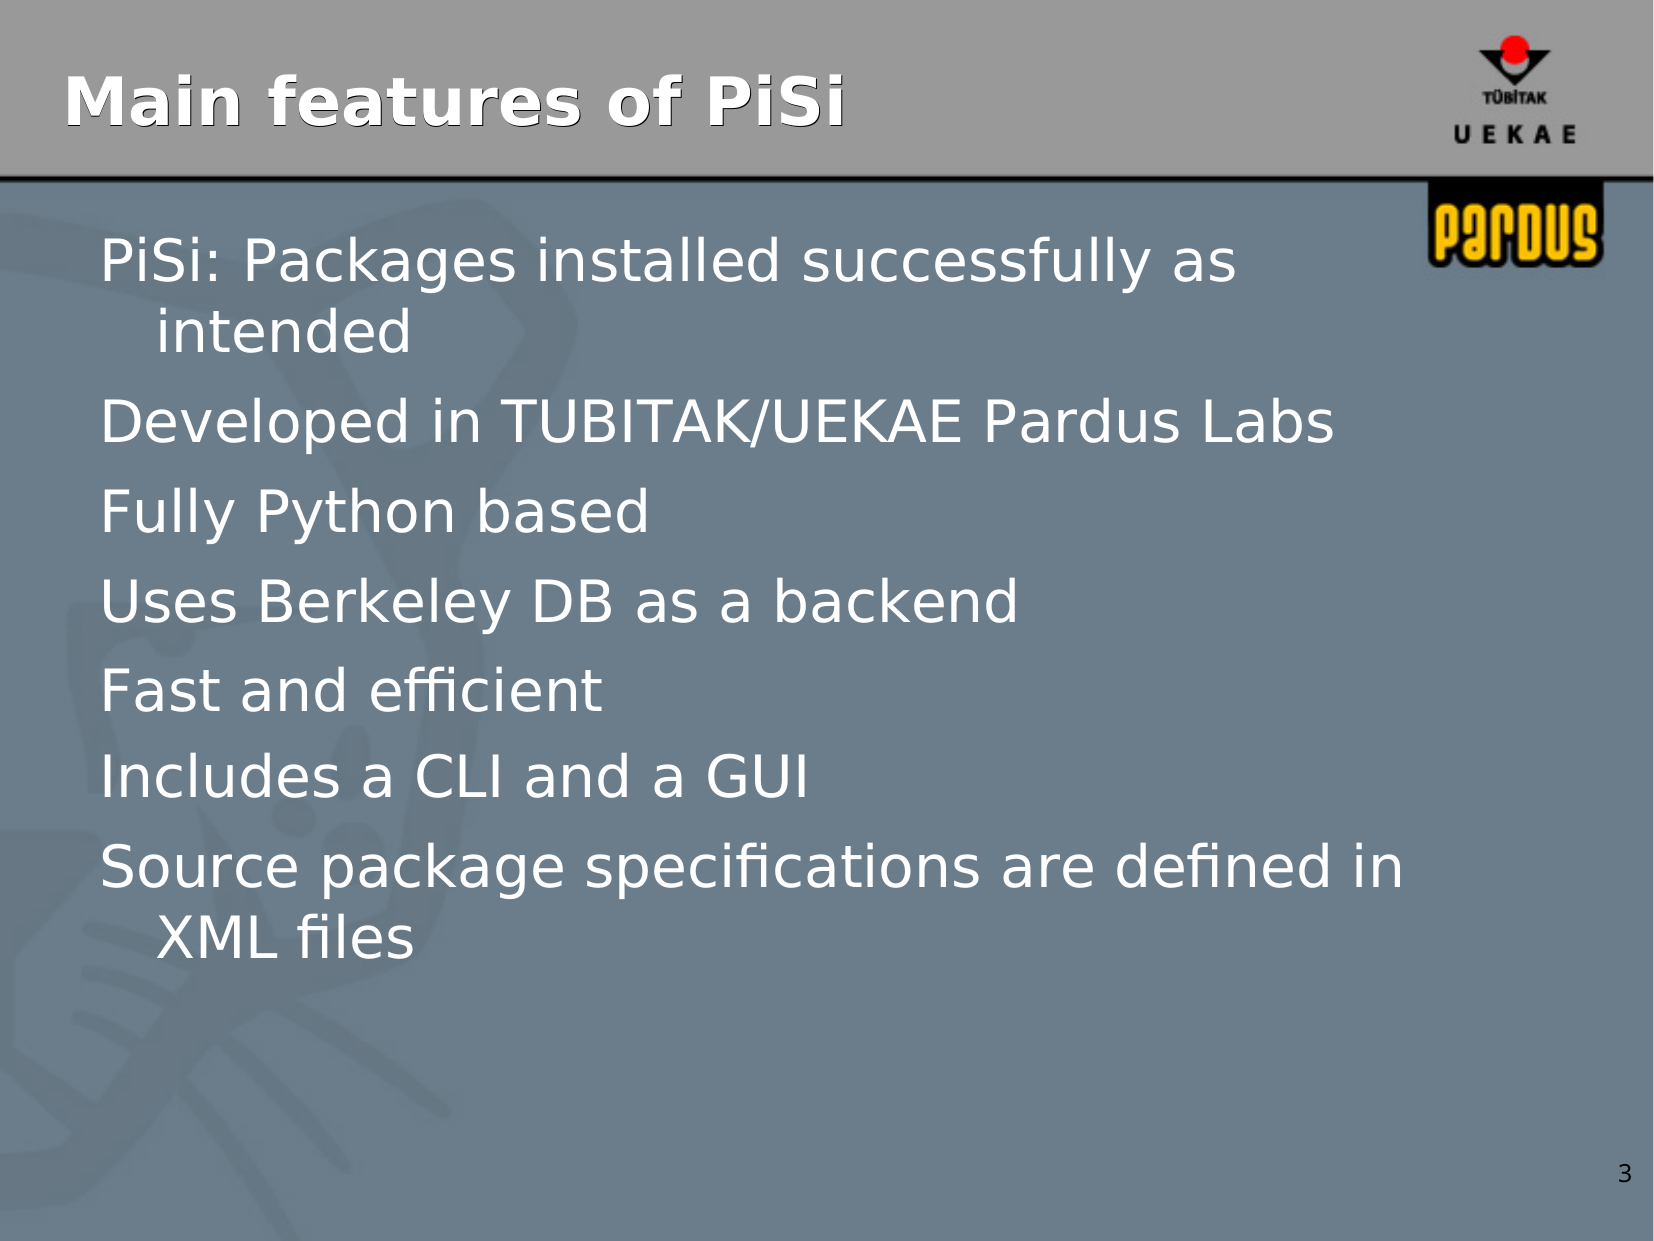

# Main features of PiSi
PiSi: Packages installed successfully as intended
Developed in TUBITAK/UEKAE Pardus Labs
Fully Python based
Uses Berkeley DB as a backend
Fast and efficient
Includes a CLI and a GUI
Source package specifications are defined in XML files